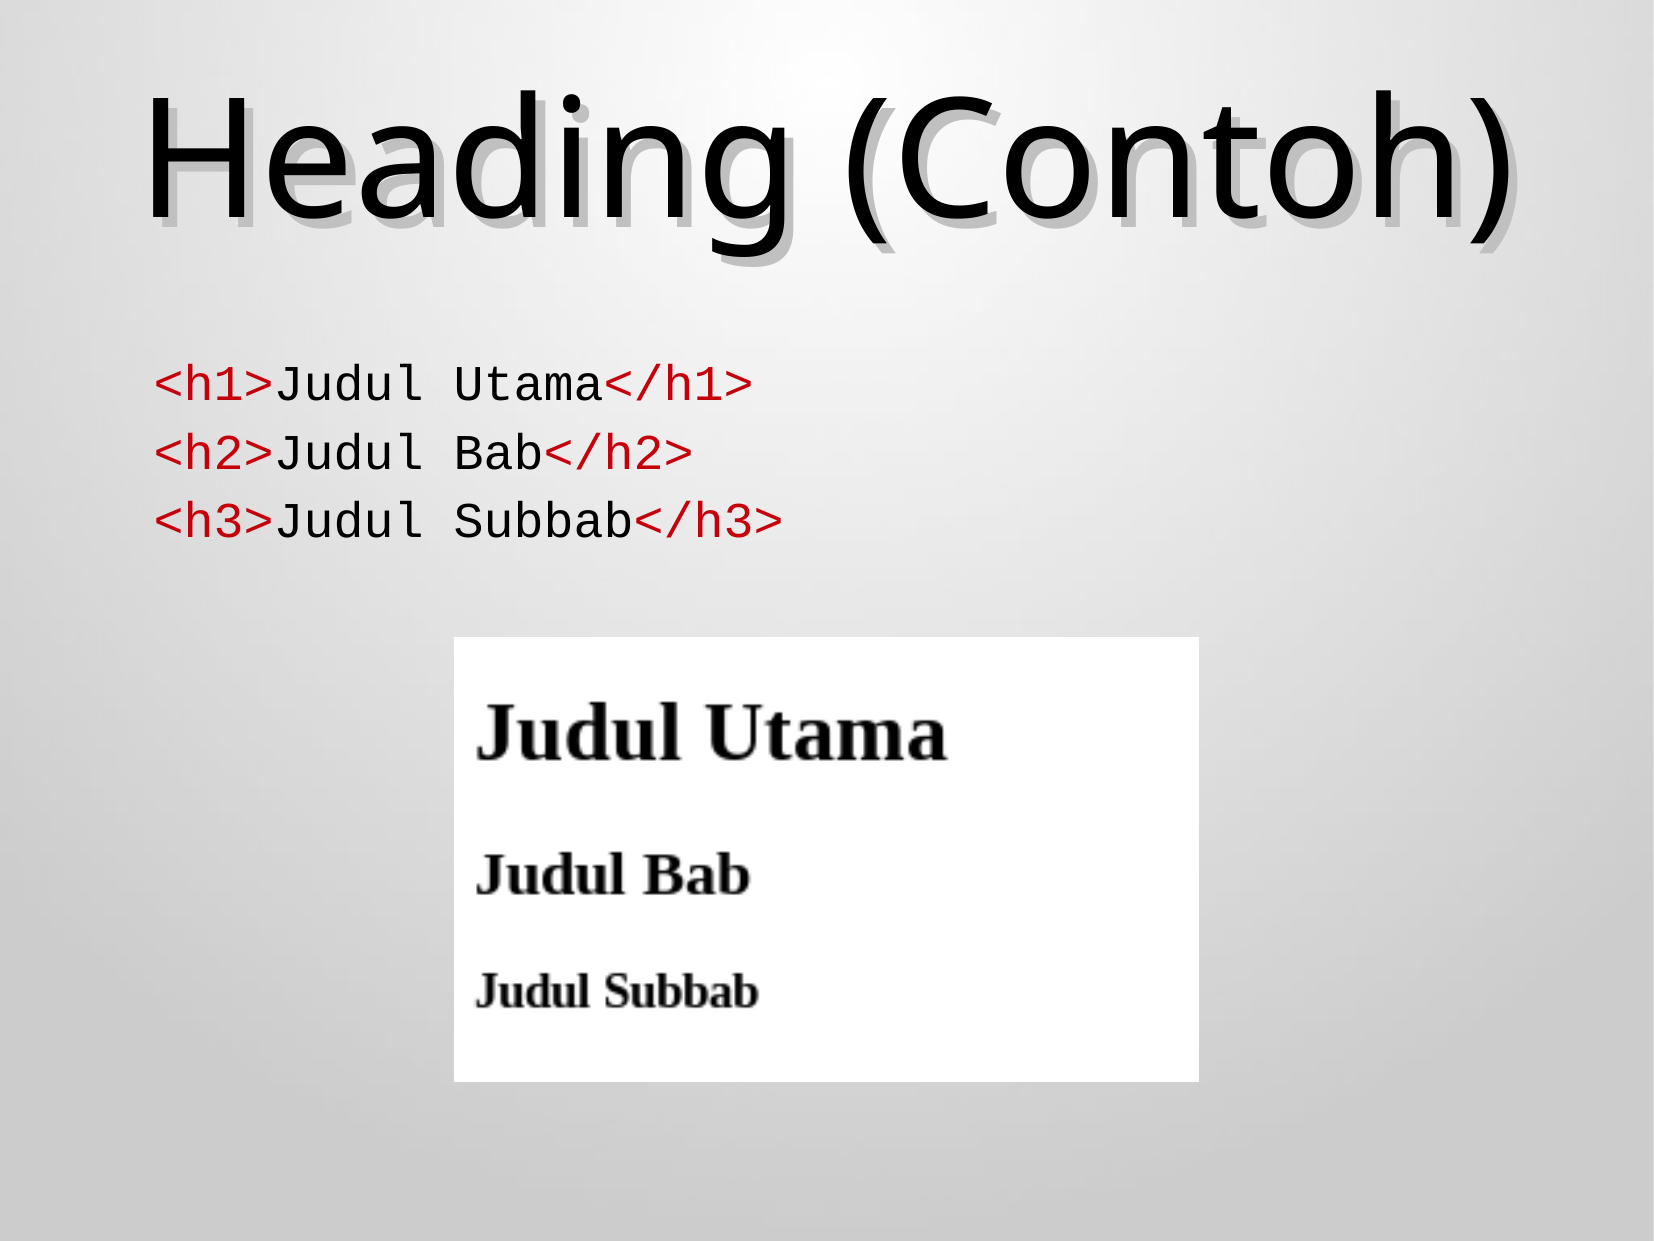

# Heading (Contoh)
<h1>Judul Utama</h1>
<h2>Judul Bab</h2>
<h3>Judul Subbab</h3>